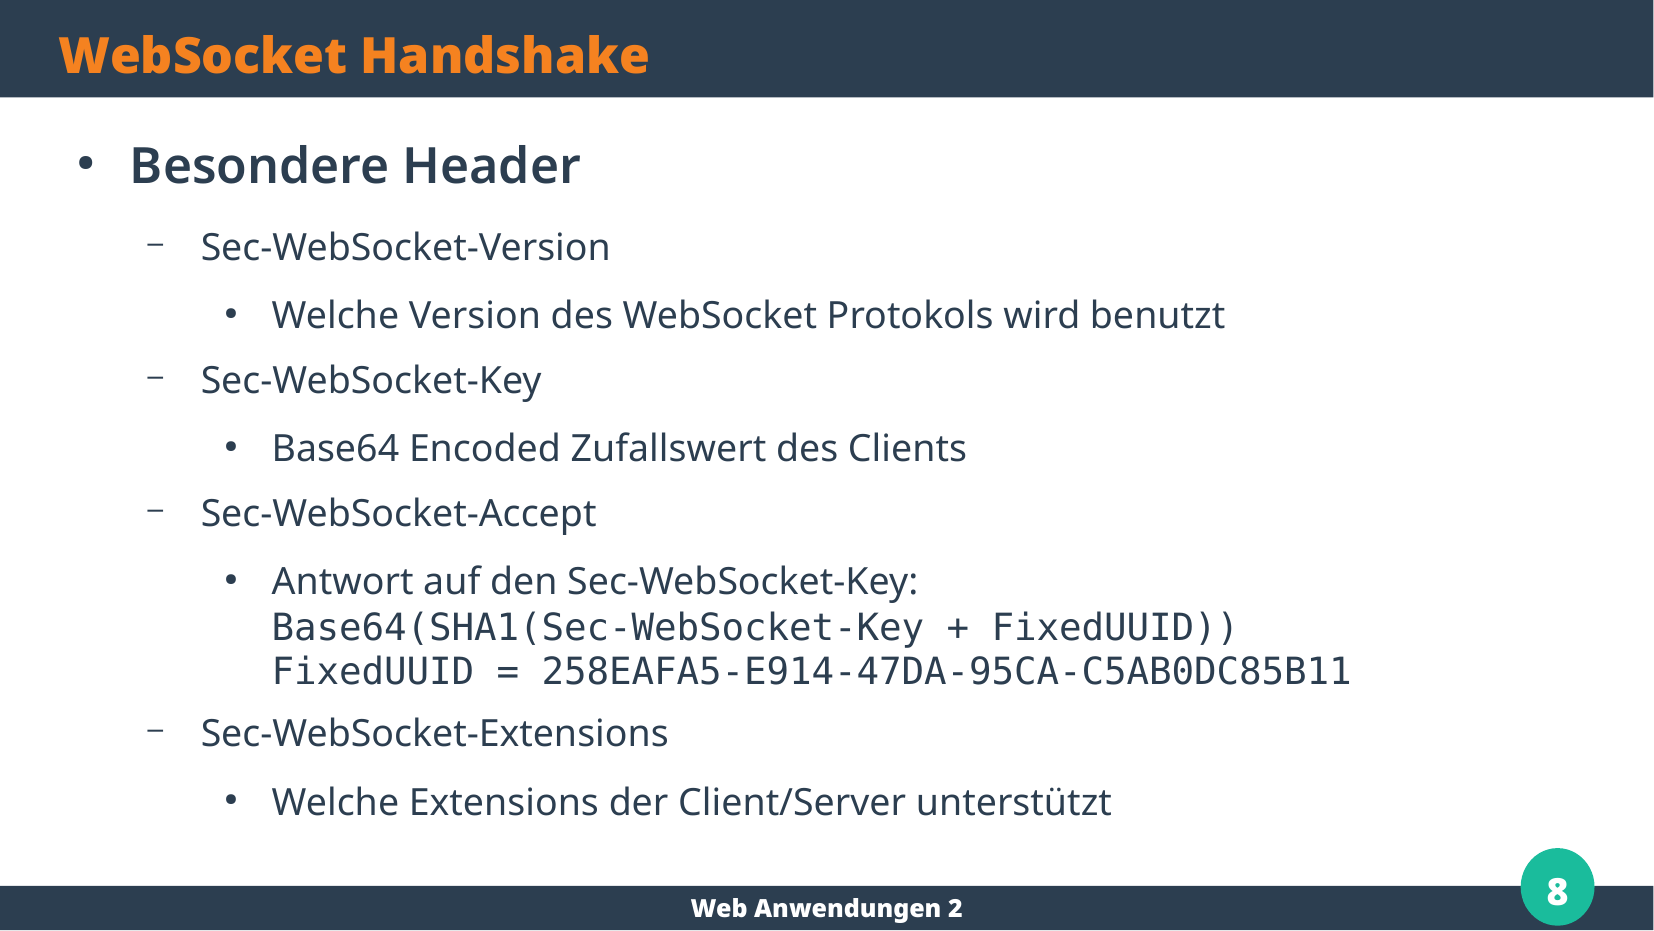

# WebSocket Handshake
Besondere Header
Sec-WebSocket-Version
Welche Version des WebSocket Protokols wird benutzt
Sec-WebSocket-Key
Base64 Encoded Zufallswert des Clients
Sec-WebSocket-Accept
Antwort auf den Sec-WebSocket-Key:
Base64(SHA1(Sec-WebSocket-Key + FixedUUID))
FixedUUID = 258EAFA5-E914-47DA-95CA-C5AB0DC85B11
Sec-WebSocket-Extensions
Welche Extensions der Client/Server unterstützt
8